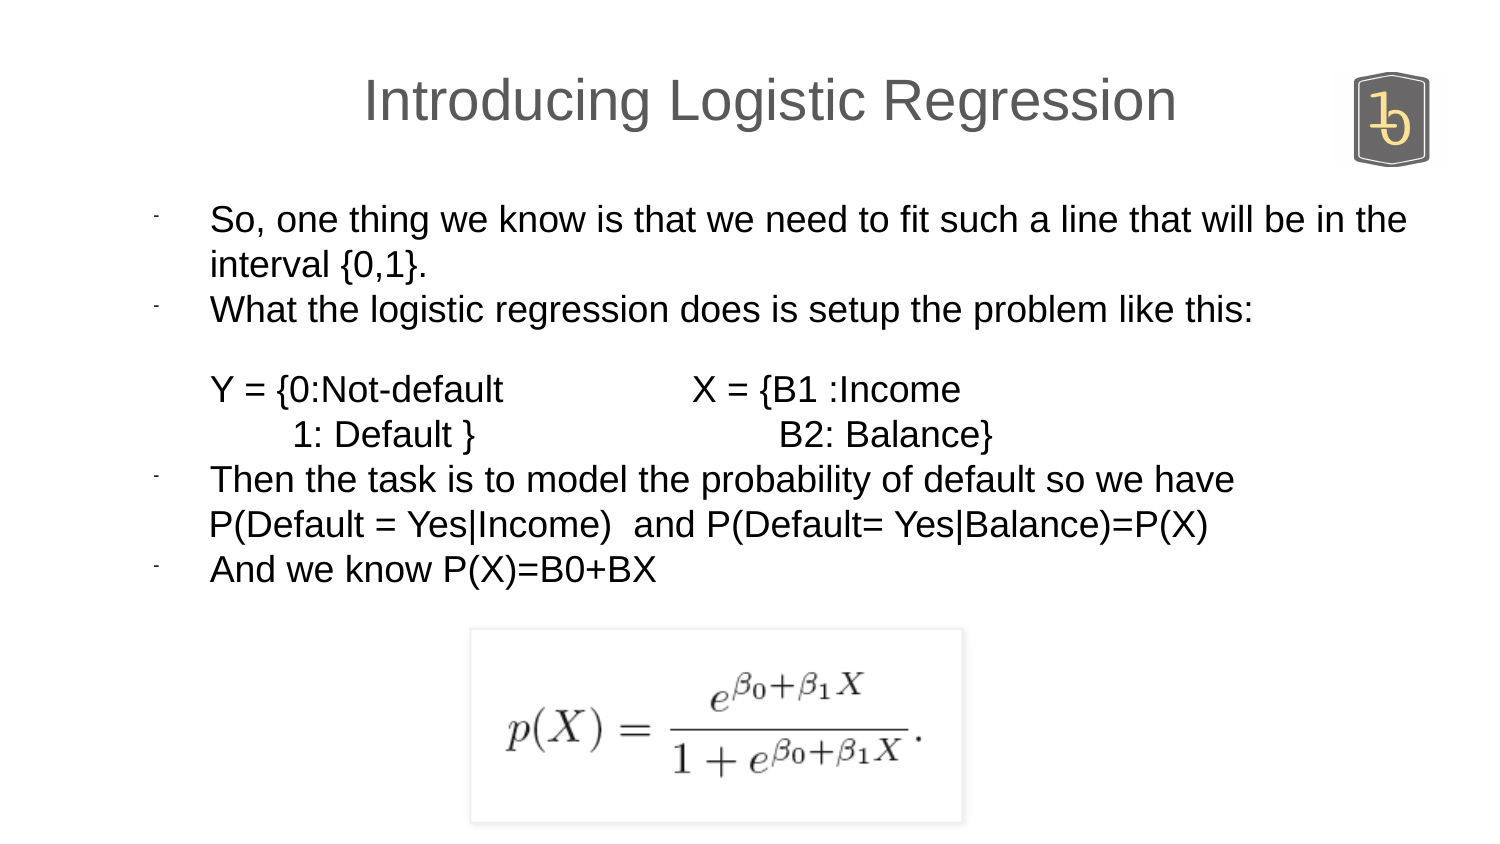

# Introducing Logistic Regression
So, one thing we know is that we need to fit such a line that will be in the interval {0,1}.
What the logistic regression does is setup the problem like this:
Y = {0:Not-default X = {B1 :Income
 1: Default } B2: Balance}
Then the task is to model the probability of default so we have
	P(Default = Yes|Income) and P(Default= Yes|Balance)=P(X)
And we know P(X)=B0+BX